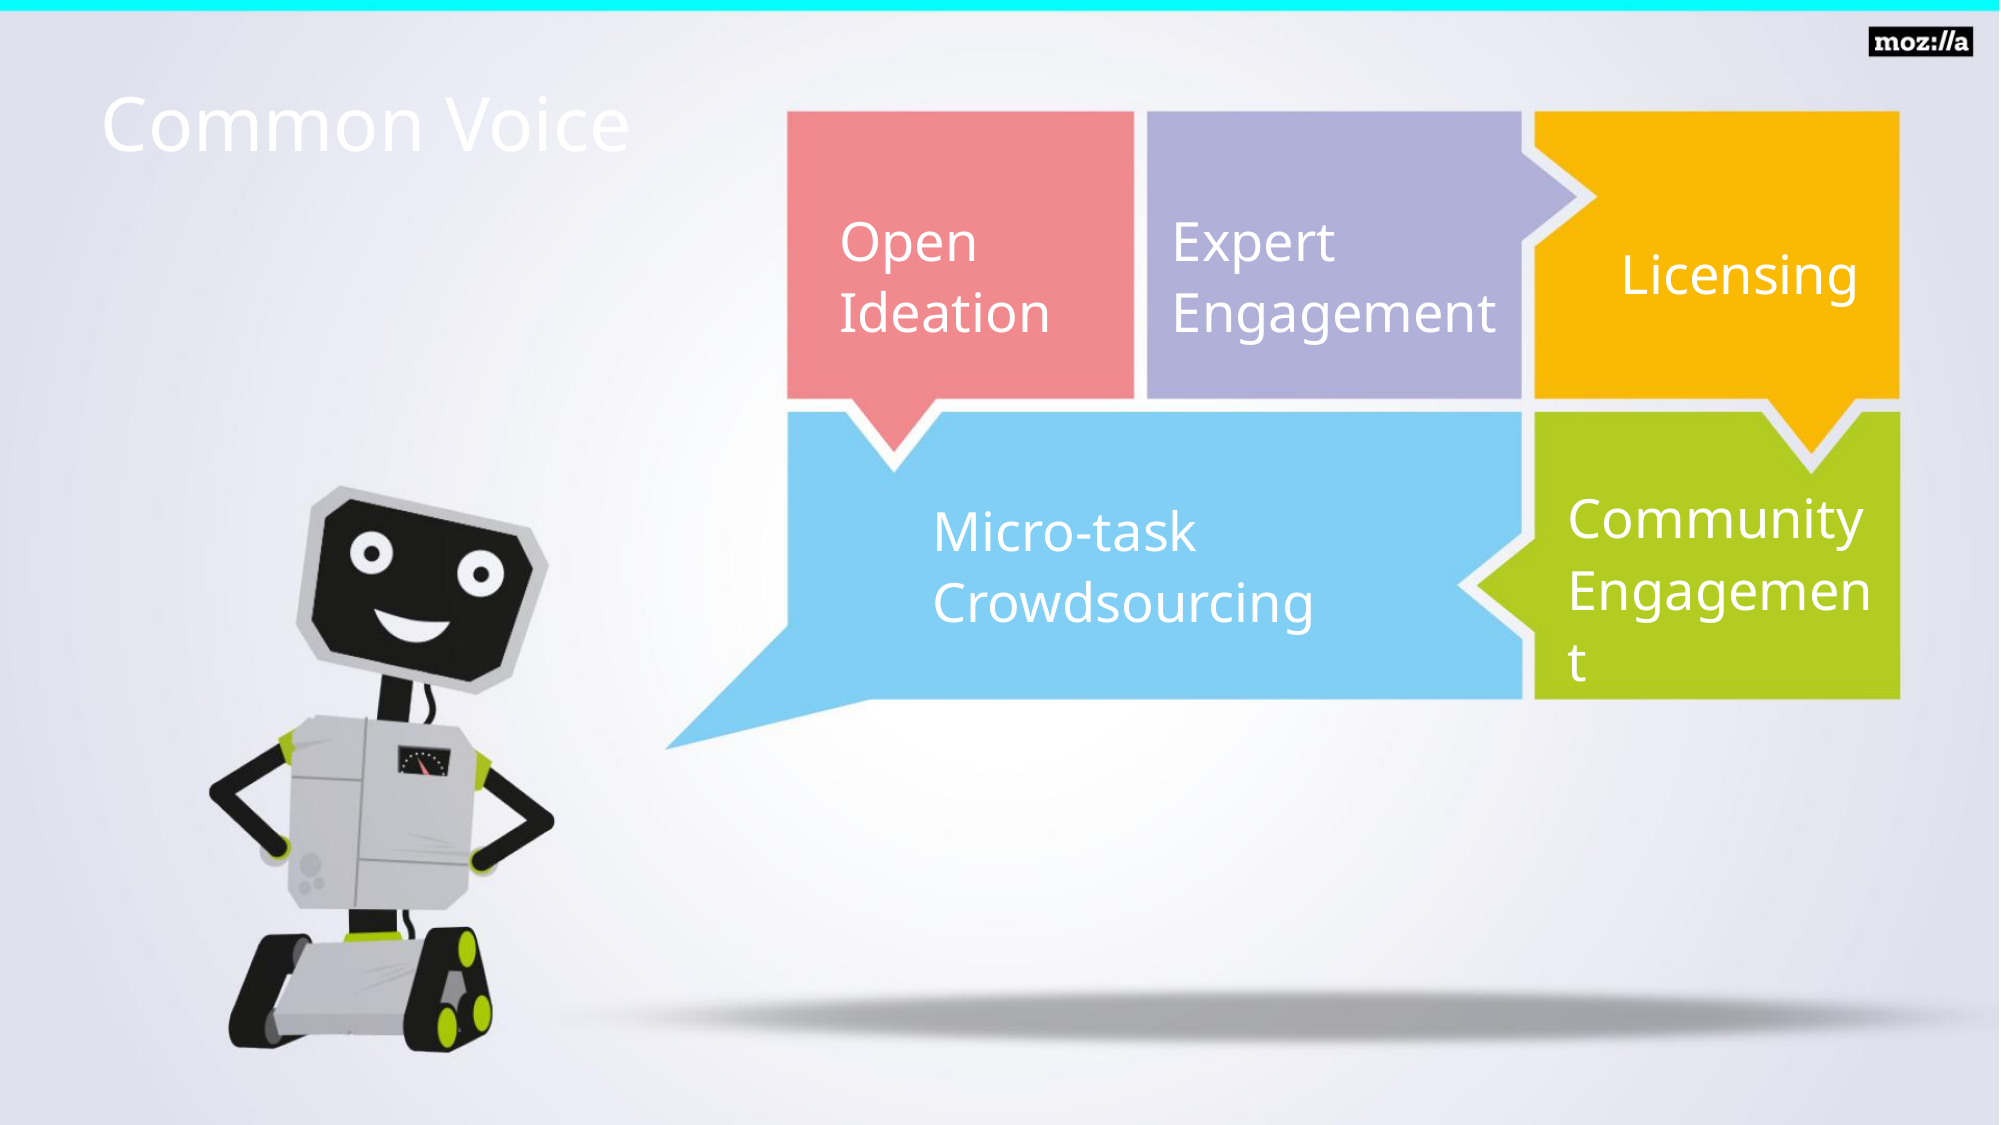

# Common Voice
Open Ideation
Expert Engagement
 Licensing
Community Engagement
Micro-task
Crowdsourcing